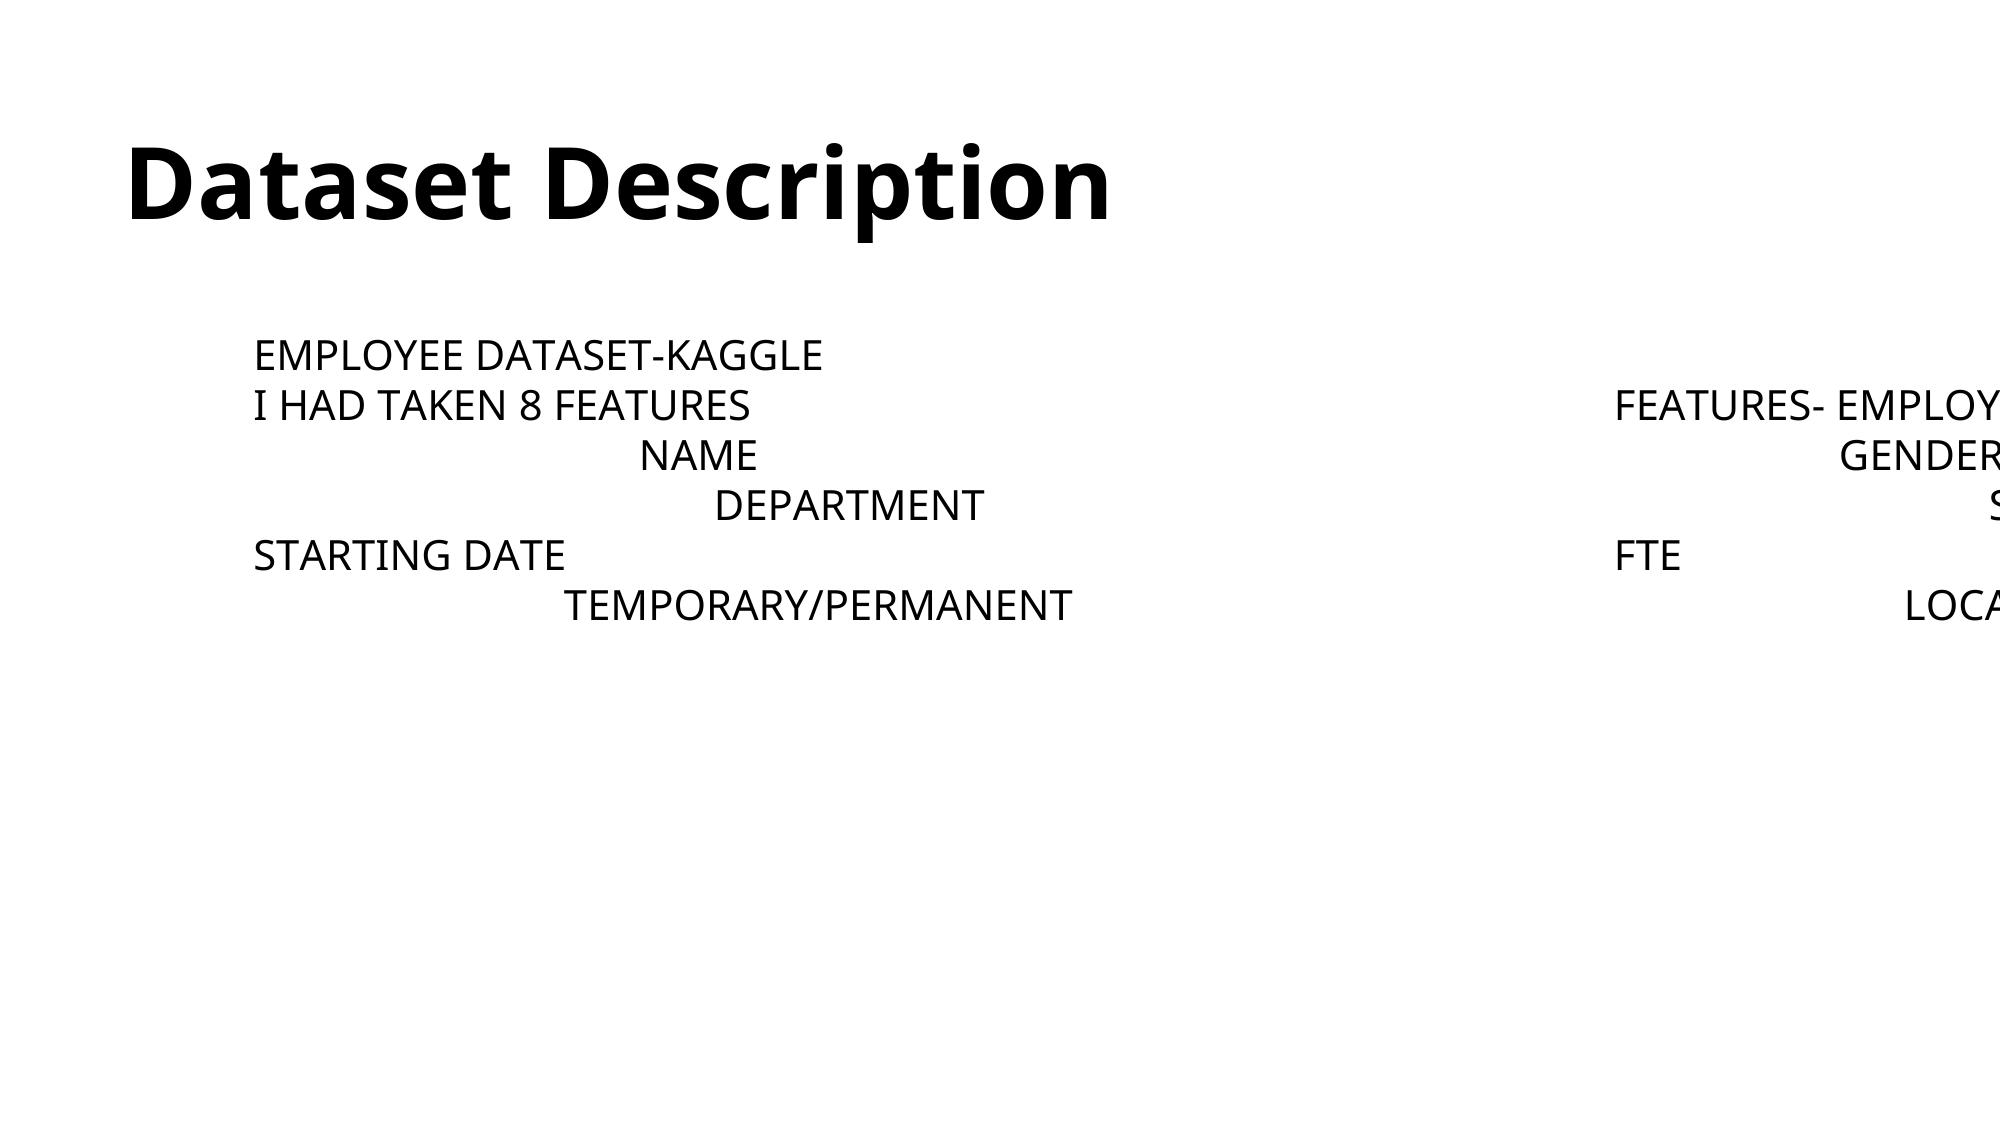

# Dataset Description
EMPLOYEE DATASET-KAGGLE
I HAD TAKEN 8 FEATURES 												 FEATURES- EMPLOYEE ID 												 NAME 															 GENDER 														 DEPARTMENT 														 SALARY
STARTING DATE 												 FTE 			 											 TEMPORARY/PERMANENT										 LOCATION